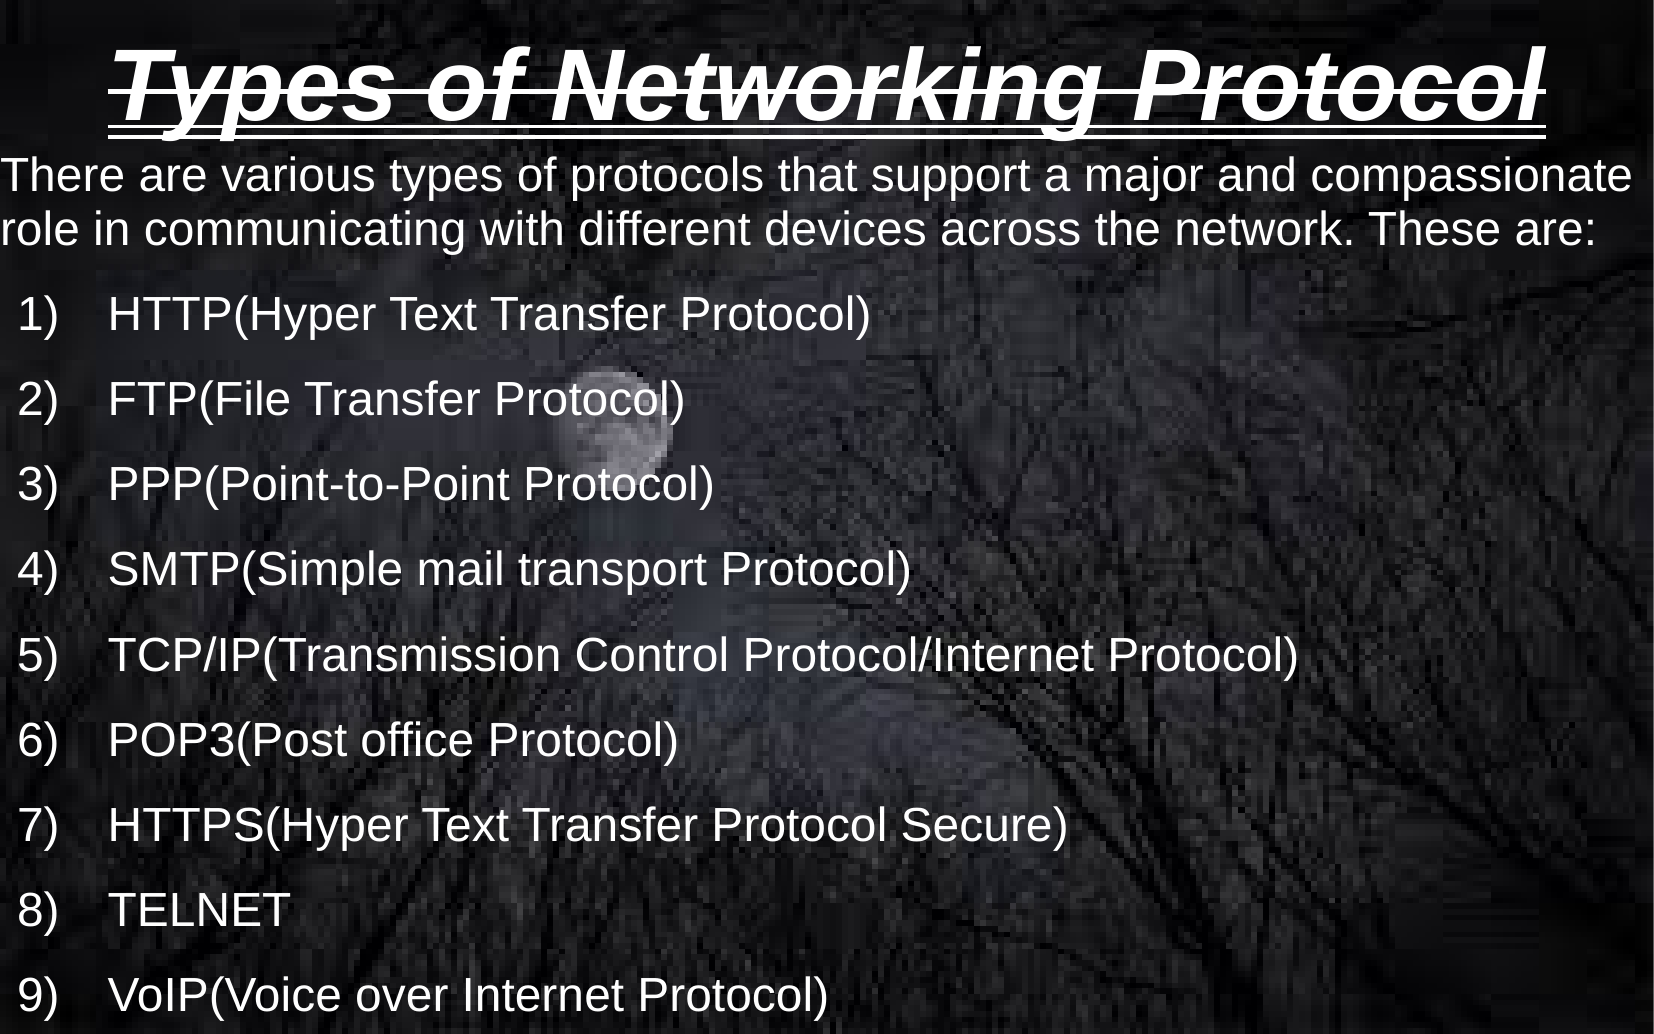

# Types of Networking Protocol
There are various types of protocols that support a major and compassionate role in communicating with different devices across the network. These are:
 HTTP(Hyper Text Transfer Protocol)
 FTP(File Transfer Protocol)
 PPP(Point-to-Point Protocol)
 SMTP(Simple mail transport Protocol)
 TCP/IP(Transmission Control Protocol/Internet Protocol)
 POP3(Post office Protocol)
 HTTPS(Hyper Text Transfer Protocol Secure)
 TELNET
 VoIP(Voice over Internet Protocol)